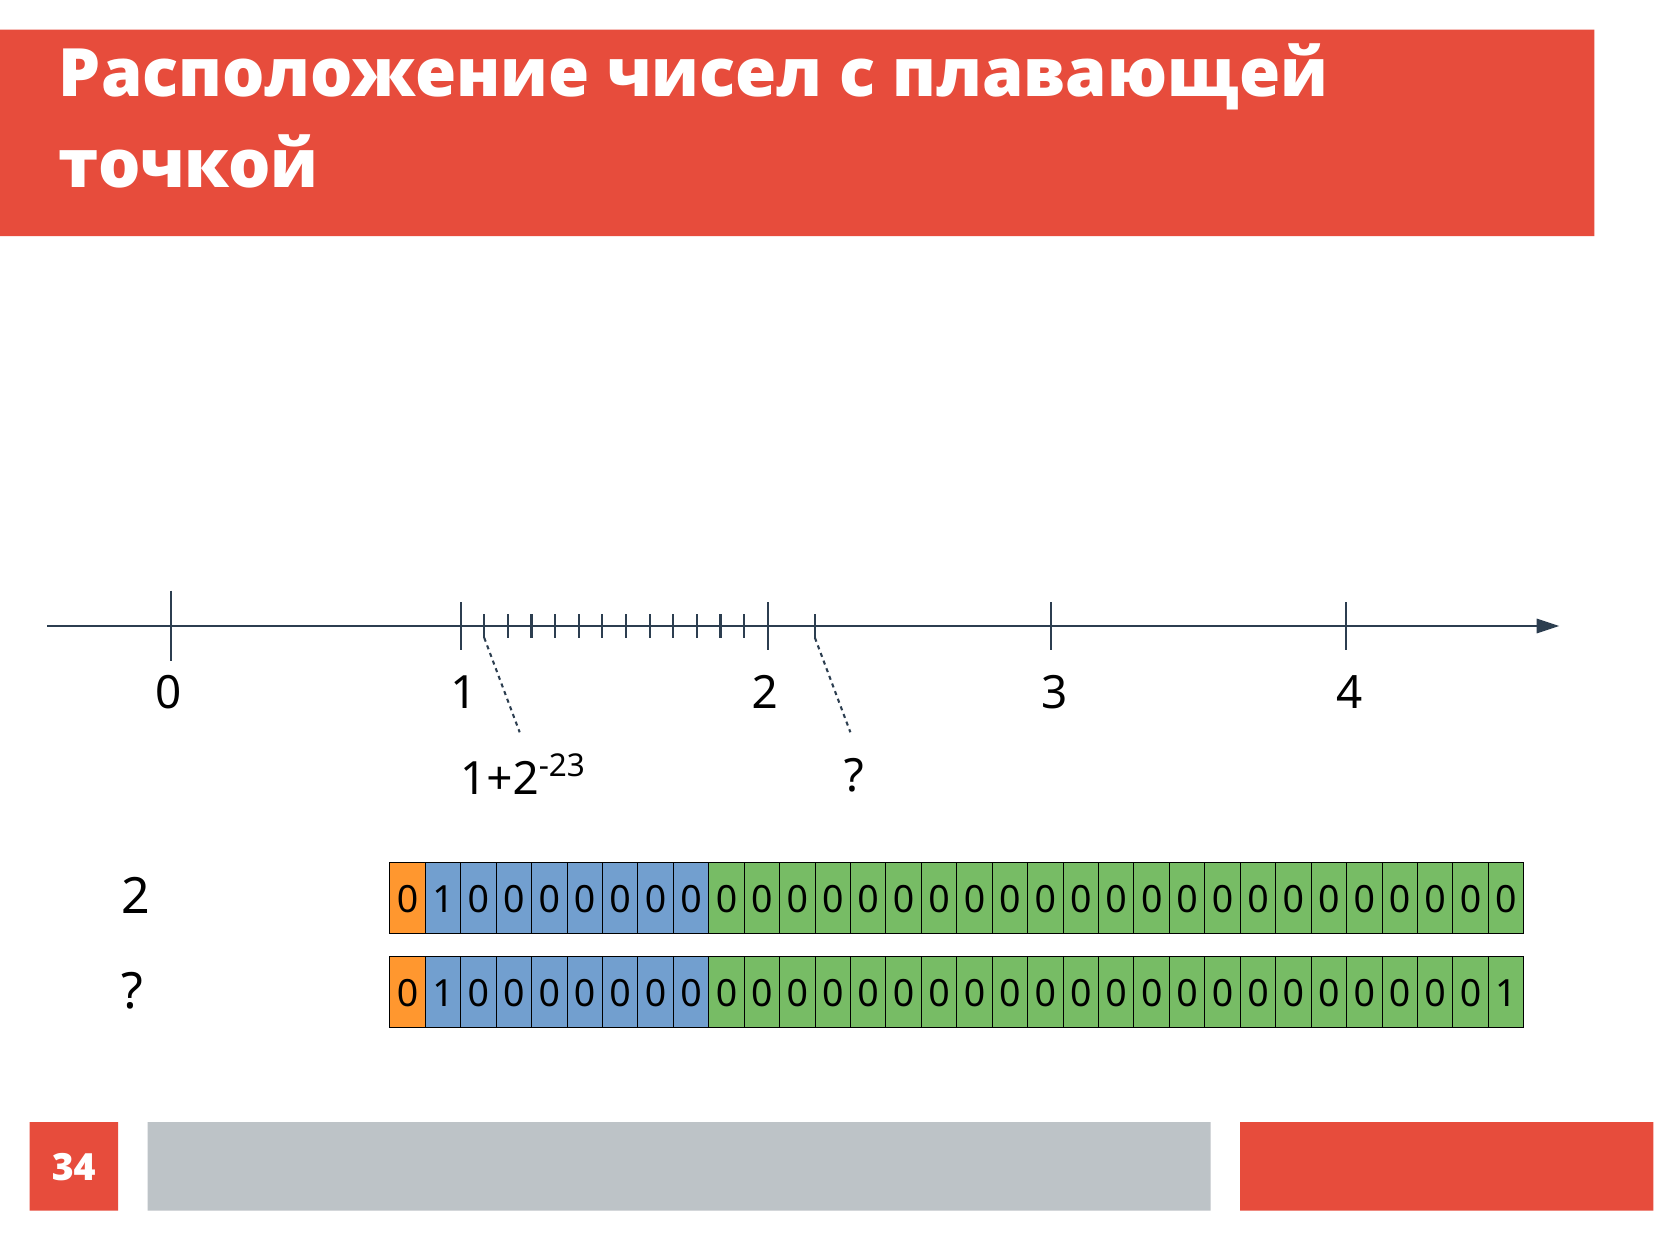

# Расположение чисел с плавающей точкой
0
1
2
3
4
1+2-23
?
2
0
1
0
0
0
0
0
0
0
0
0
0
0
0
0
0
0
0
0
0
0
0
0
0
0
0
0
0
0
0
0
0
?
0
1
0
0
0
0
0
0
0
0
0
0
0
0
0
0
0
0
0
0
0
0
0
0
0
0
0
0
0
0
0
1
34